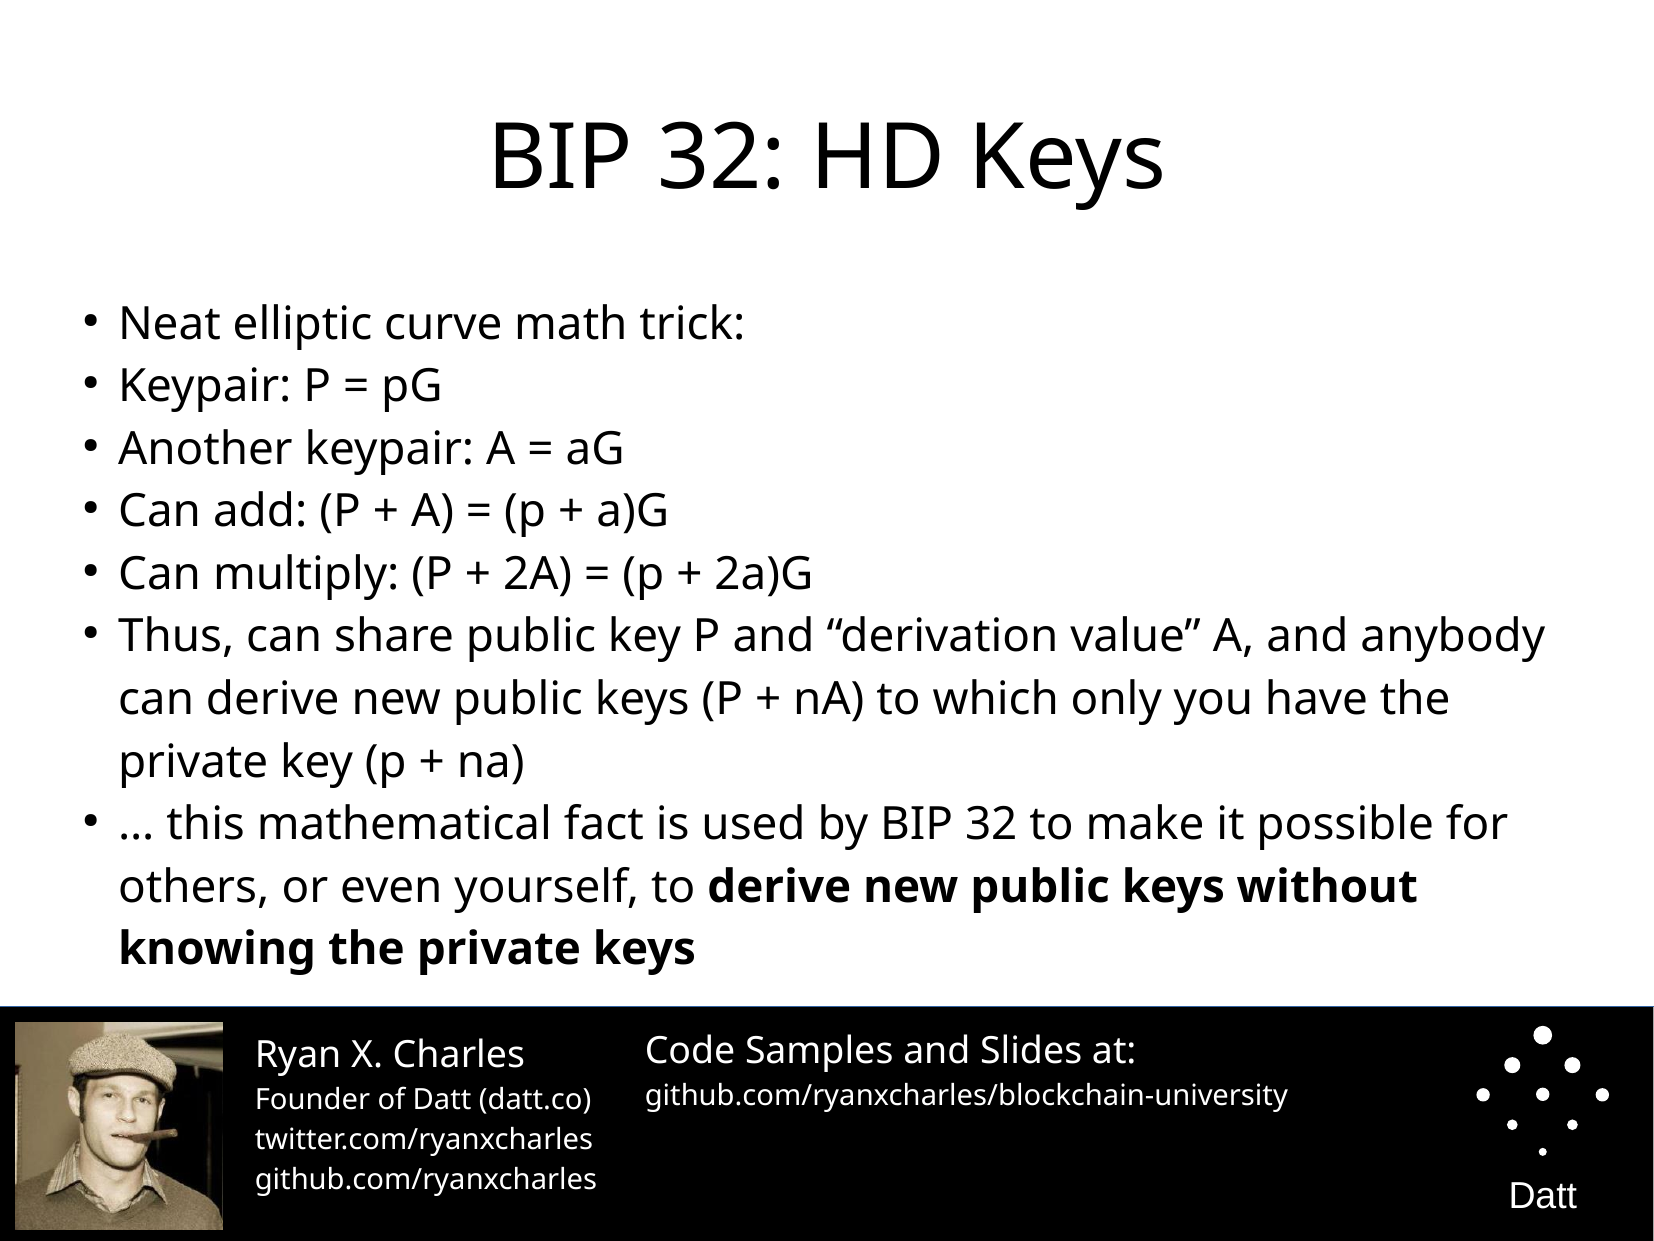

BIP 32: HD Keys
# Neat elliptic curve math trick:
Keypair: P = pG
Another keypair: A = aG
Can add: (P + A) = (p + a)G
Can multiply: (P + 2A) = (p + 2a)G
Thus, can share public key P and “derivation value” A, and anybody can derive new public keys (P + nA) to which only you have the private key (p + na)
… this mathematical fact is used by BIP 32 to make it possible for others, or even yourself, to derive new public keys without knowing the private keys
Code Samples and Slides at:
github.com/ryanxcharles/blockchain-university
Ryan X. Charles
Founder of Datt (datt.co)
twitter.com/ryanxcharles
github.com/ryanxcharles
Datt